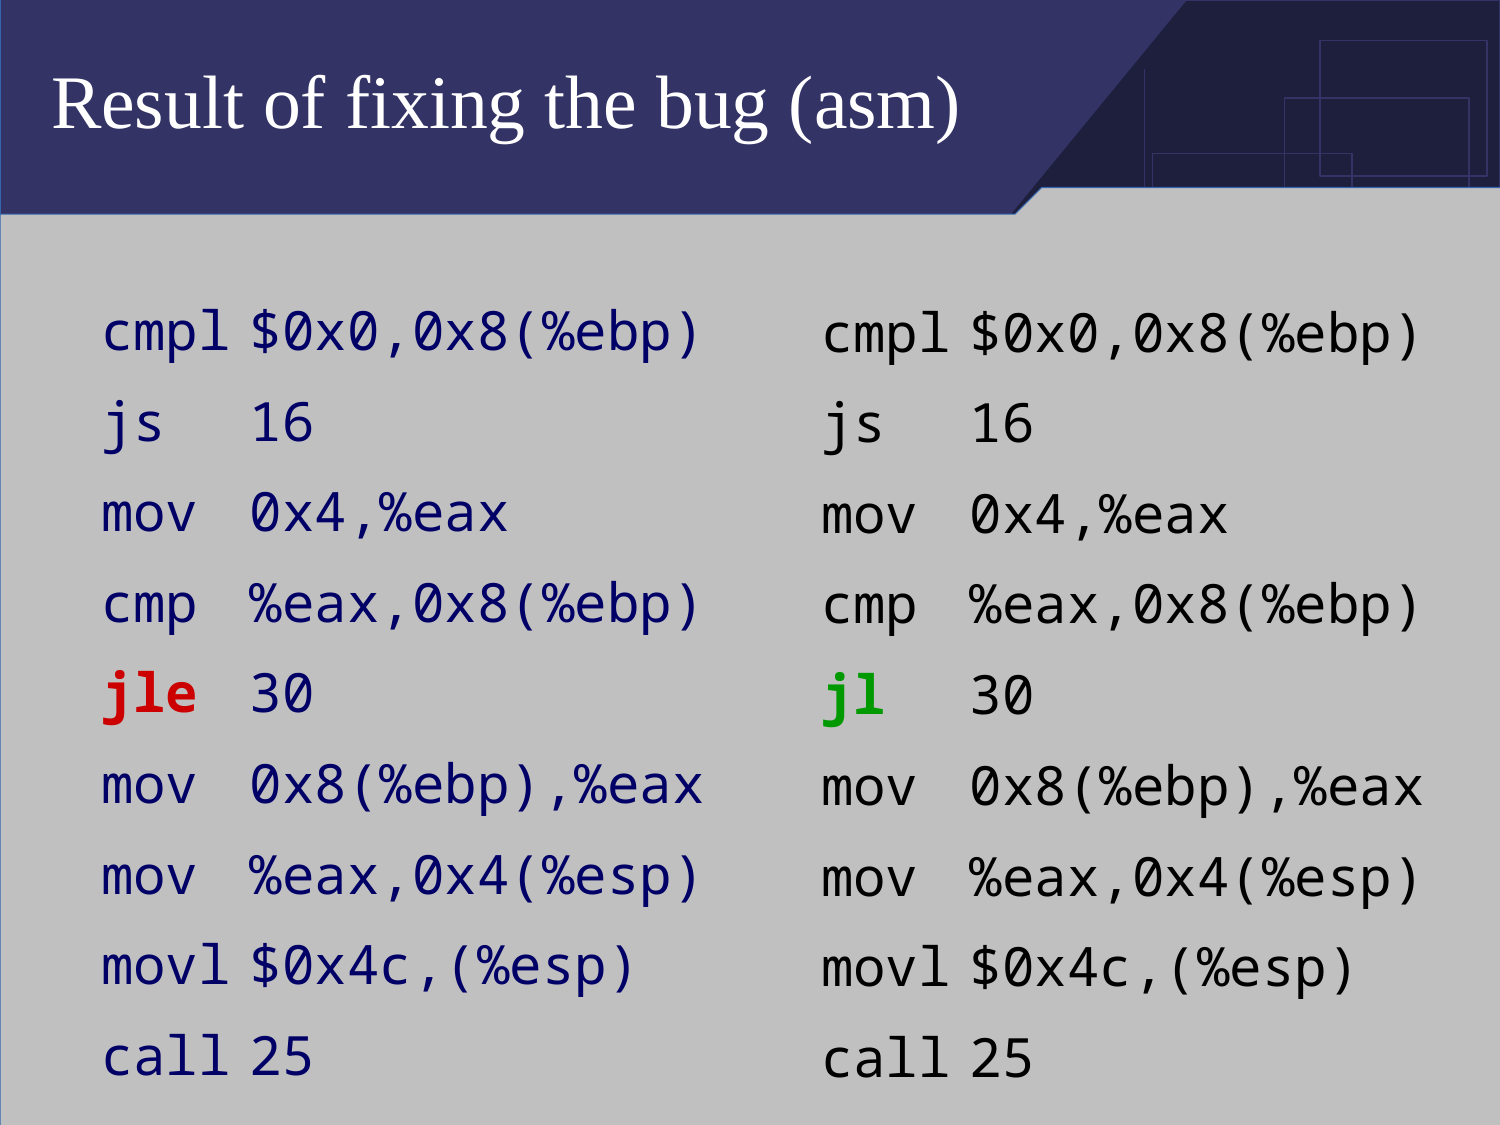

Result of fixing the bug (asm)
cmpl	$0x0,0x8(%ebp)
js		16
mov	0x4,%eax
cmp	%eax,0x8(%ebp)
jle	30
mov	0x8(%ebp),%eax
mov	%eax,0x4(%esp)
movl	$0x4c,(%esp)
call	25
cmpl	$0x0,0x8(%ebp)
js		16
mov 	0x4,%eax
cmp	%eax,0x8(%ebp)
jl		30
mov	0x8(%ebp),%eax
mov	%eax,0x4(%esp)
movl	$0x4c,(%esp)
call	25